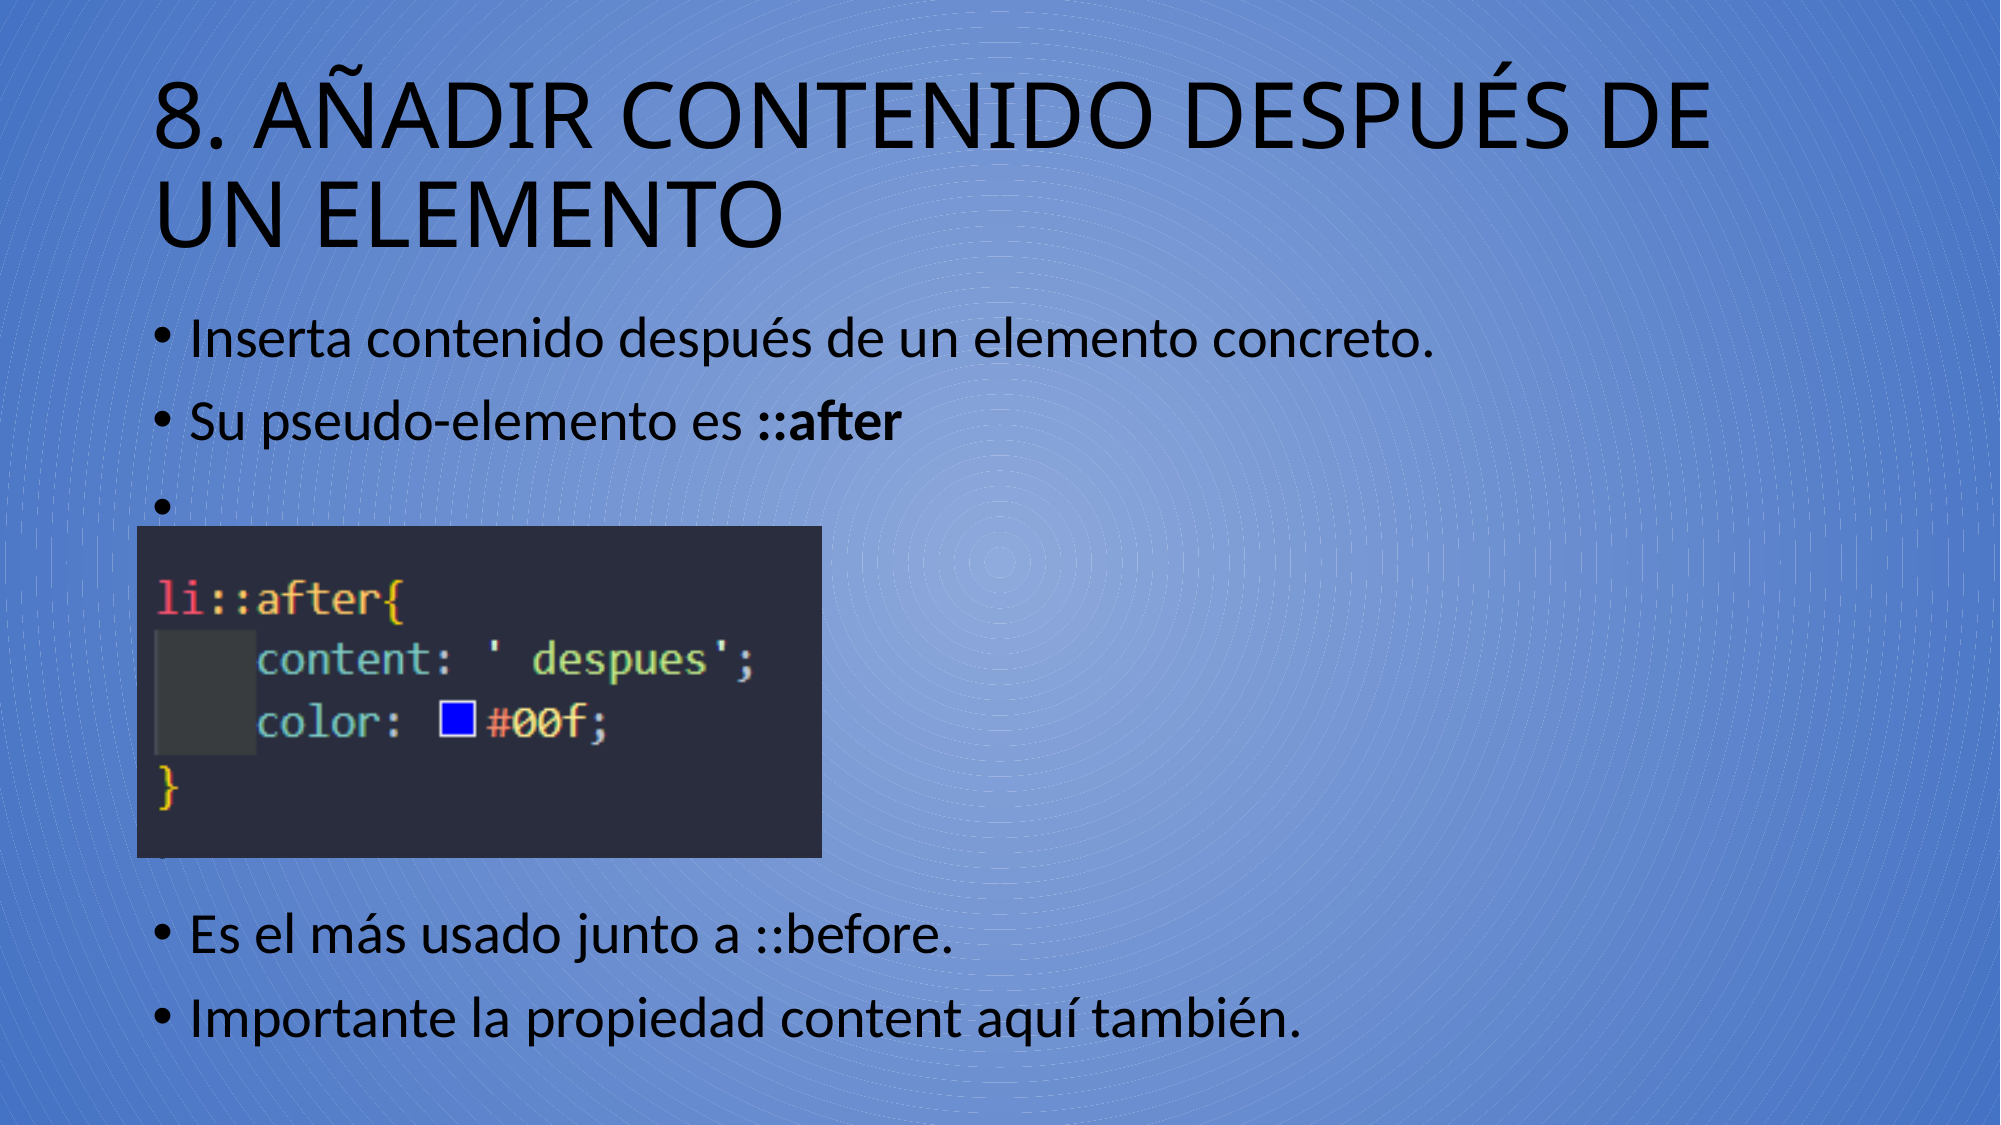

# 8. AÑADIR CONTENIDO DESPUÉS DE UN ELEMENTO
Inserta contenido después de un elemento concreto.
Su pseudo-elemento es ::after
Es el más usado junto a ::before.
Importante la propiedad content aquí también.